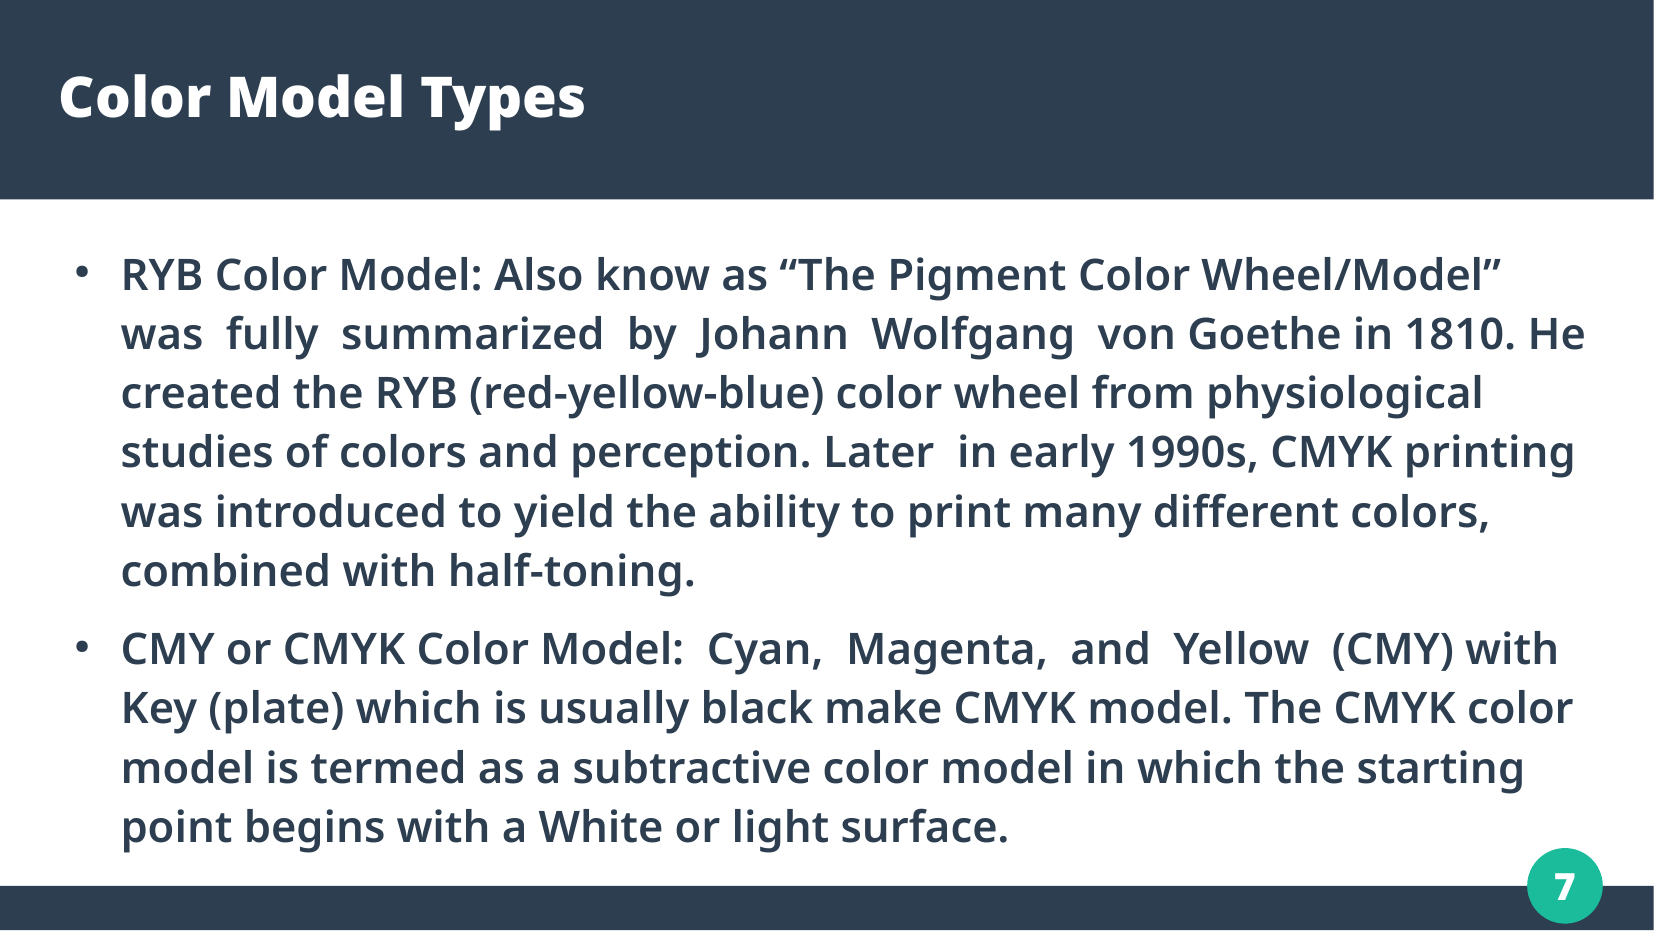

# Color Model Types
RYB Color Model: Also know as “The Pigment Color Wheel/Model” was fully summarized by Johann Wolfgang von Goethe in 1810. He created the RYB (red-yellow-blue) color wheel from physiological studies of colors and perception. Later in early 1990s, CMYK printing was introduced to yield the ability to print many different colors, combined with half-toning.
CMY or CMYK Color Model: Cyan, Magenta, and Yellow (CMY) with Key (plate) which is usually black make CMYK model. The CMYK color model is termed as a subtractive color model in which the starting point begins with a White or light surface.